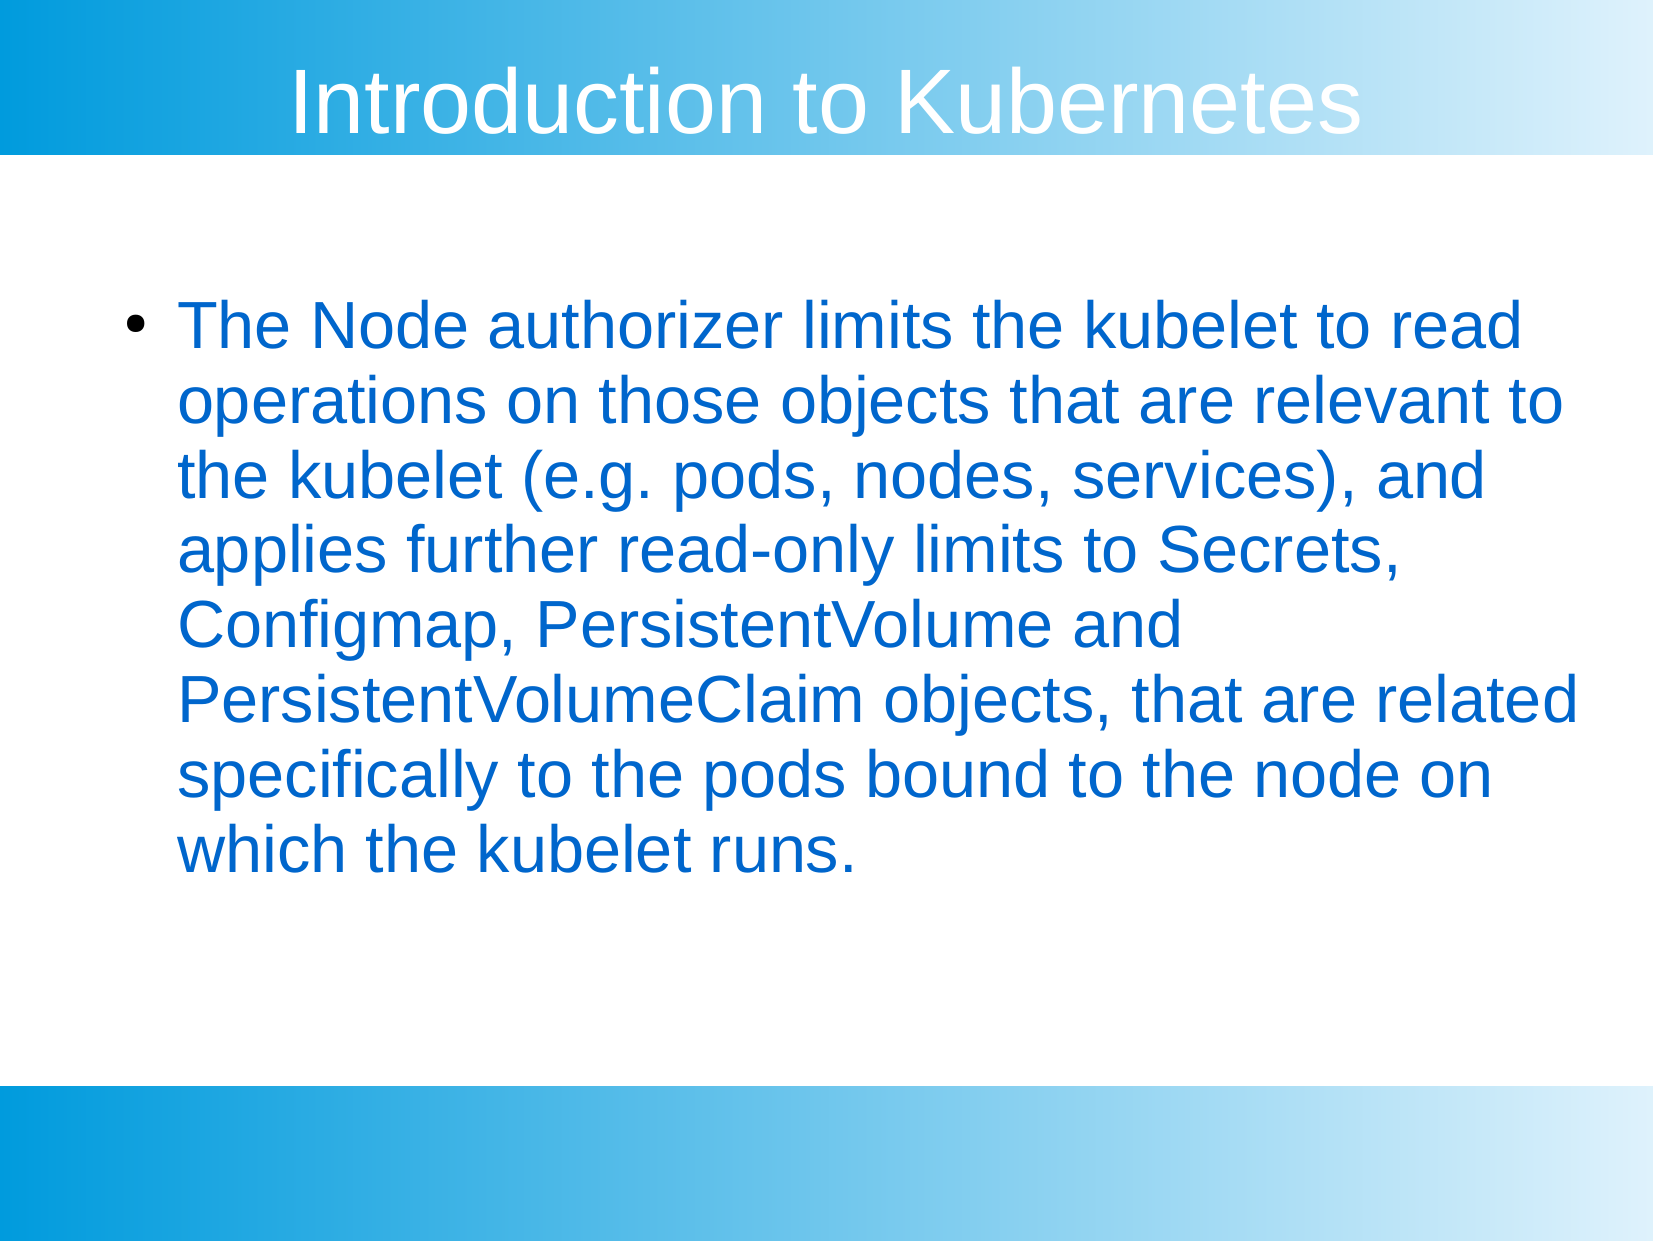

# Introduction to Kubernetes
The Node authorizer limits the kubelet to read operations on those objects that are relevant to the kubelet (e.g. pods, nodes, services), and applies further read-only limits to Secrets, Configmap, PersistentVolume and PersistentVolumeClaim objects, that are related specifically to the pods bound to the node on which the kubelet runs.